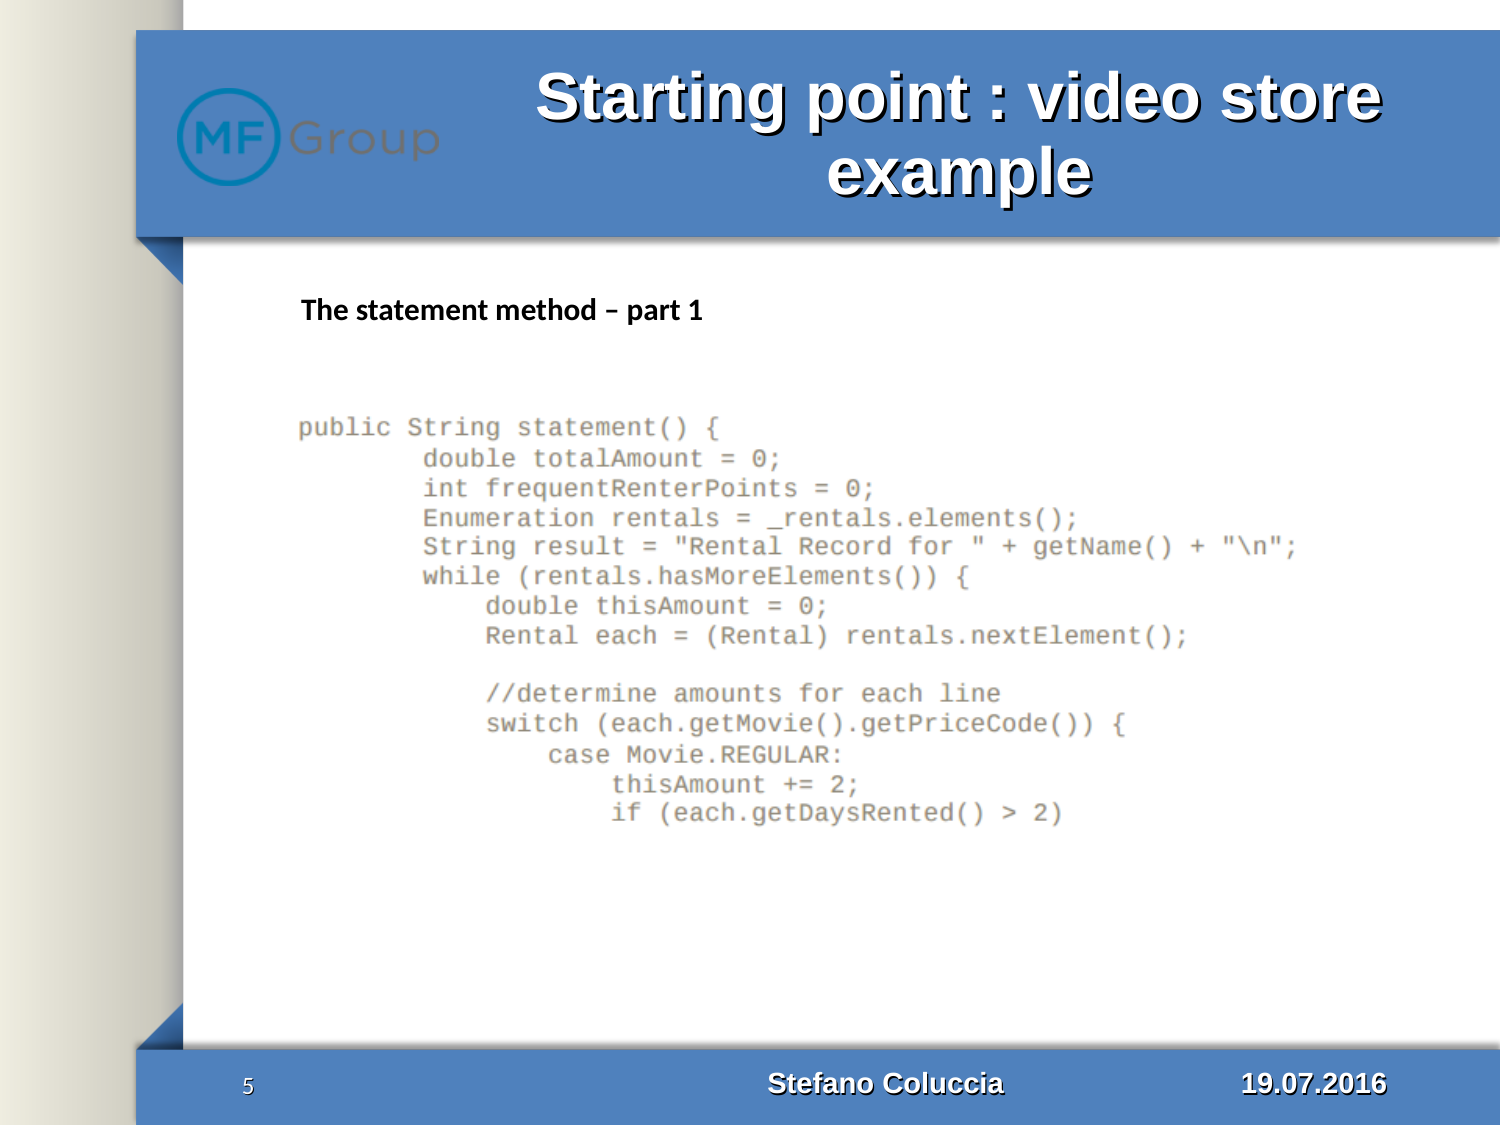

# Starting point : video store example
The statement method – part 1
5
Stefano Coluccia
19.07.2016